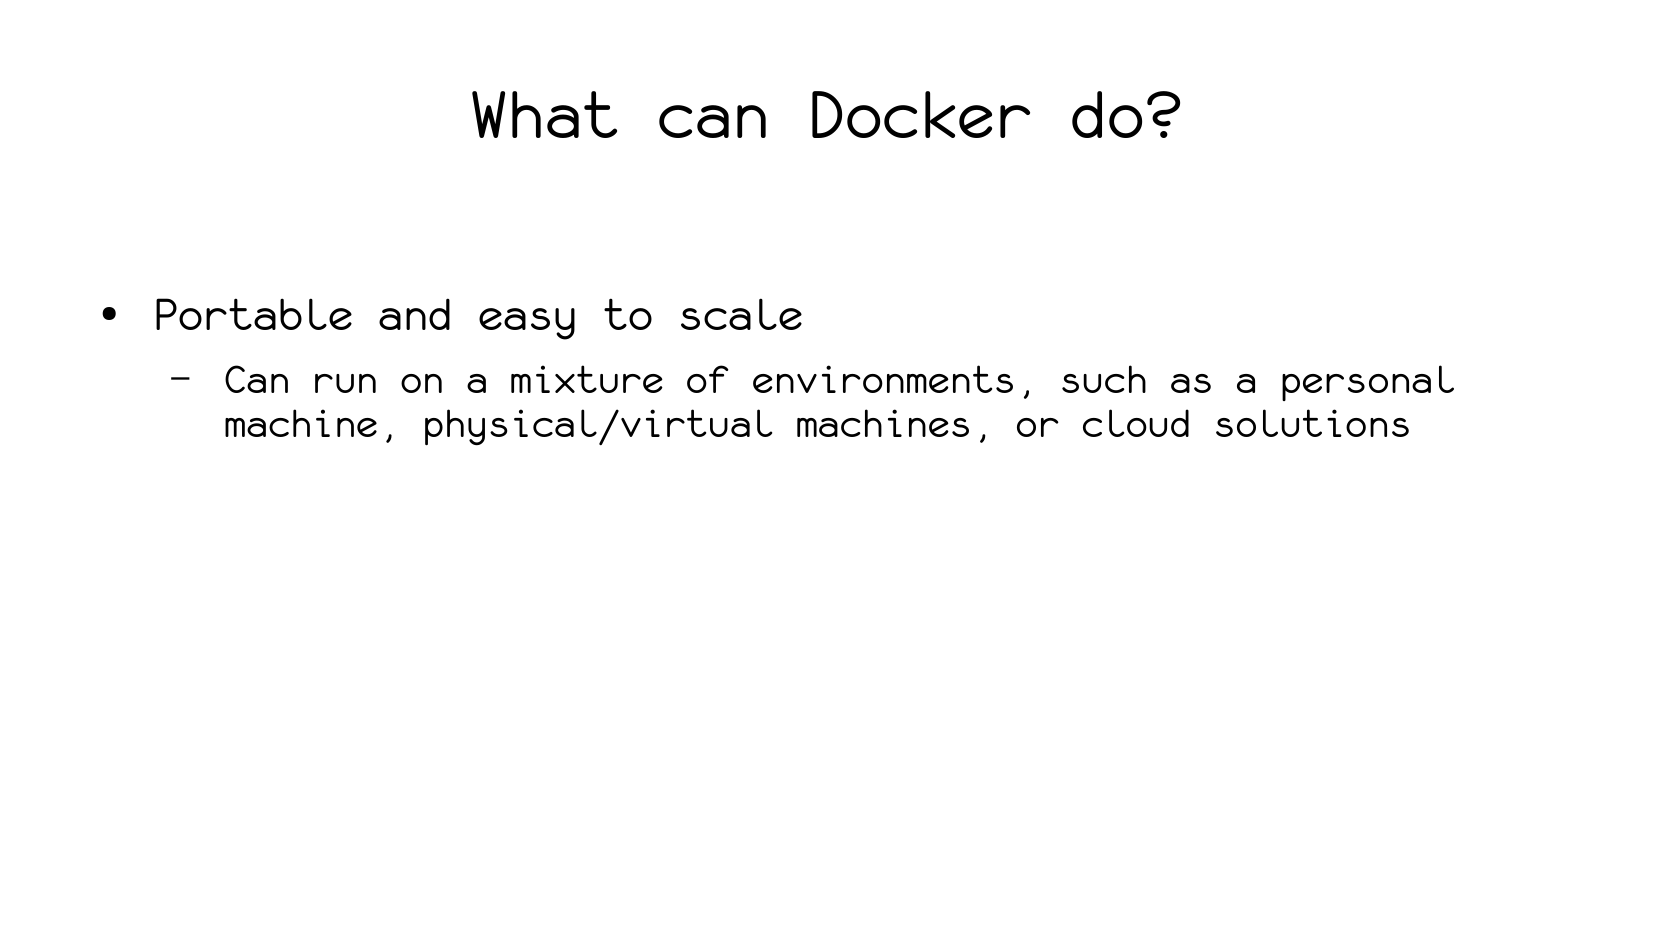

# What can Docker do?
Portable and easy to scale
Can run on a mixture of environments, such as a personal machine, physical/virtual machines, or cloud solutions